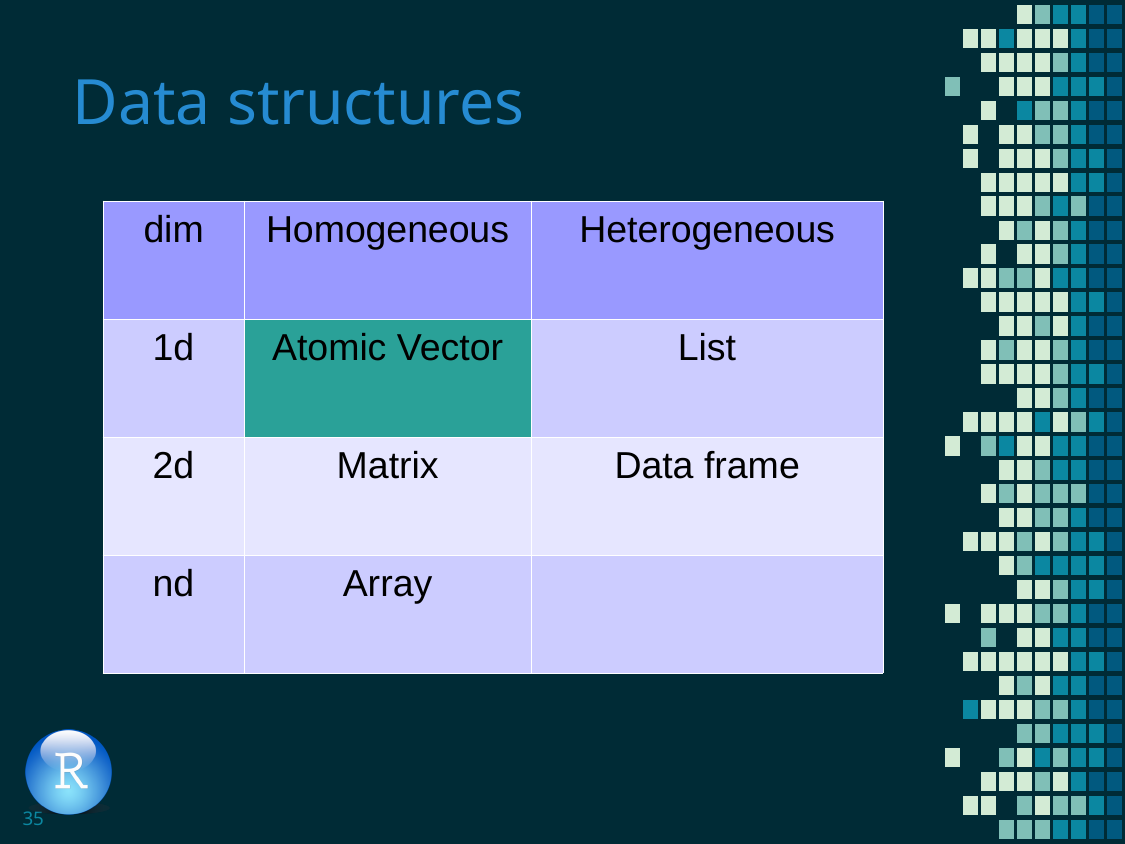

Data structures
| dim | Homogeneous | Heterogeneous |
| --- | --- | --- |
| 1d | Atomic Vector | List |
| 2d | Matrix | Data frame |
| nd | Array | |